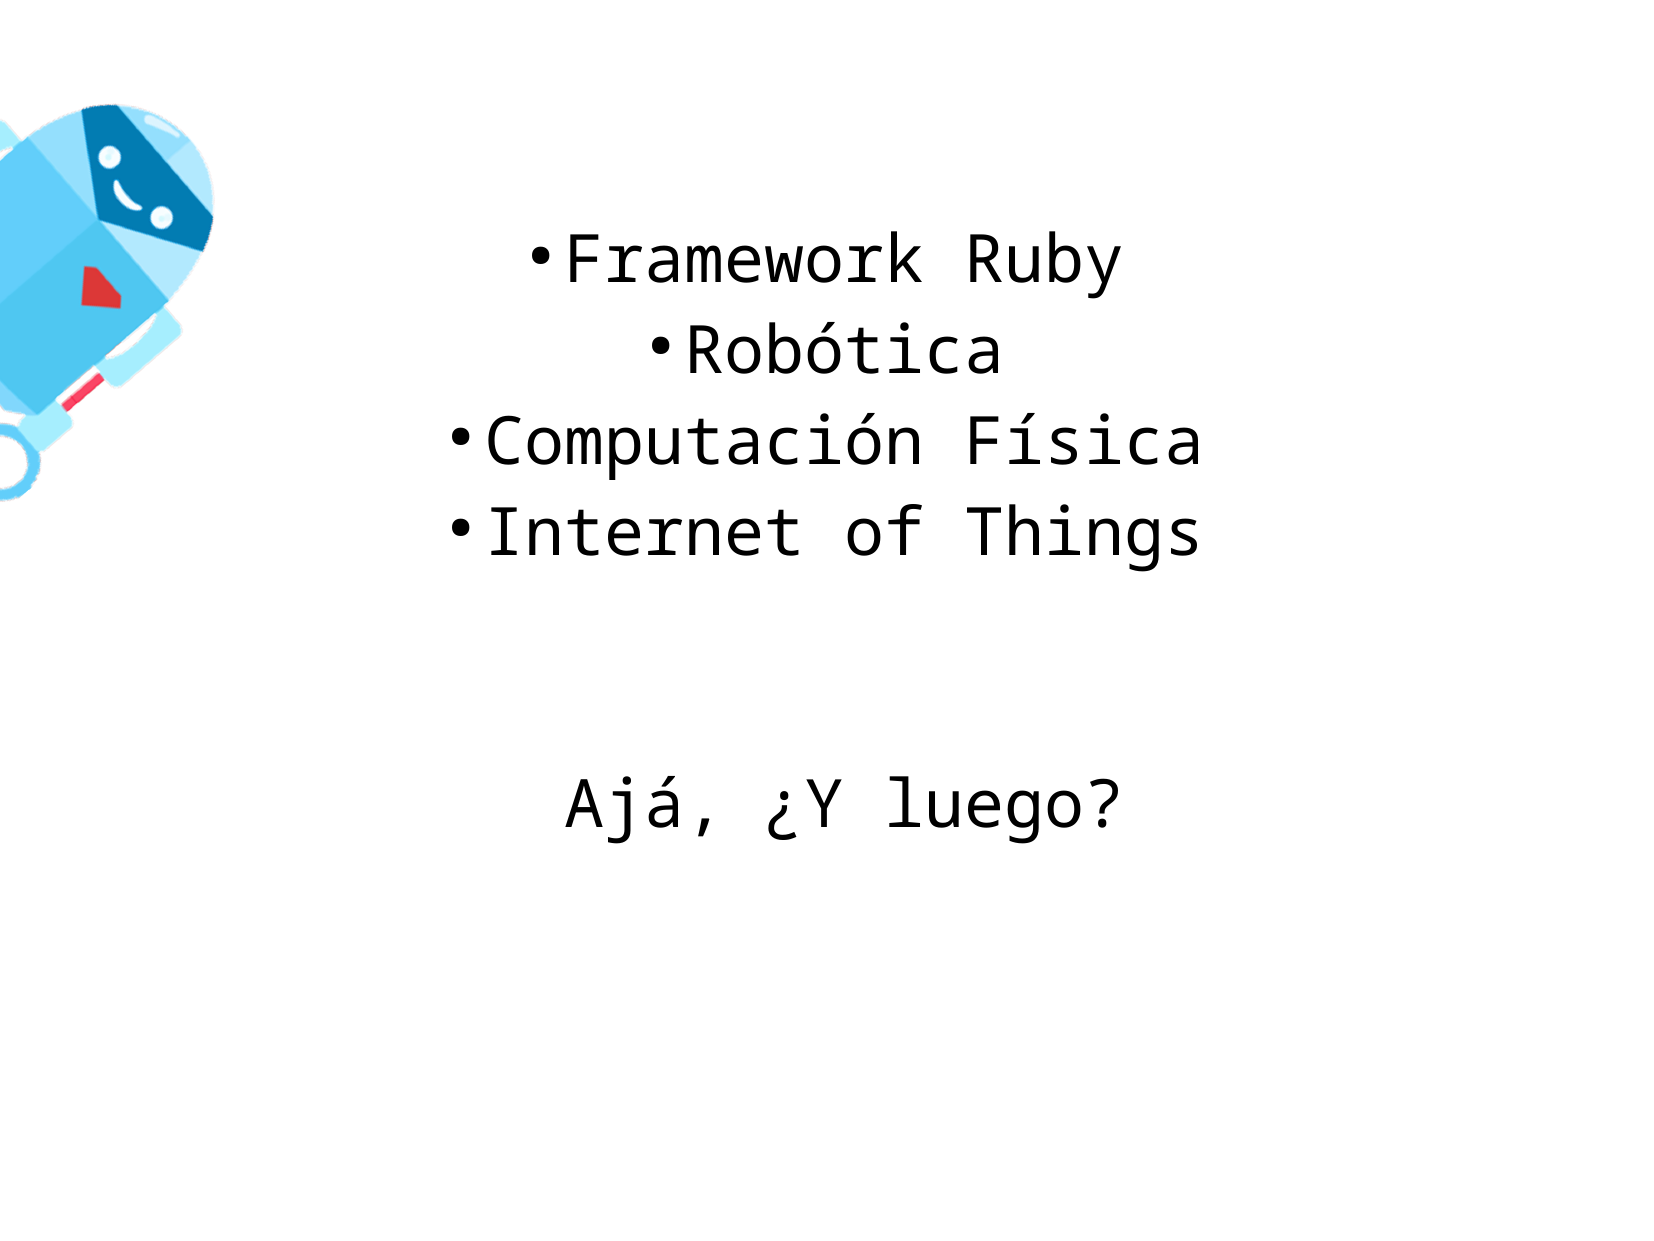

# Framework Ruby
Robótica
Computación Física
Internet of Things
Ajá, ¿Y luego?